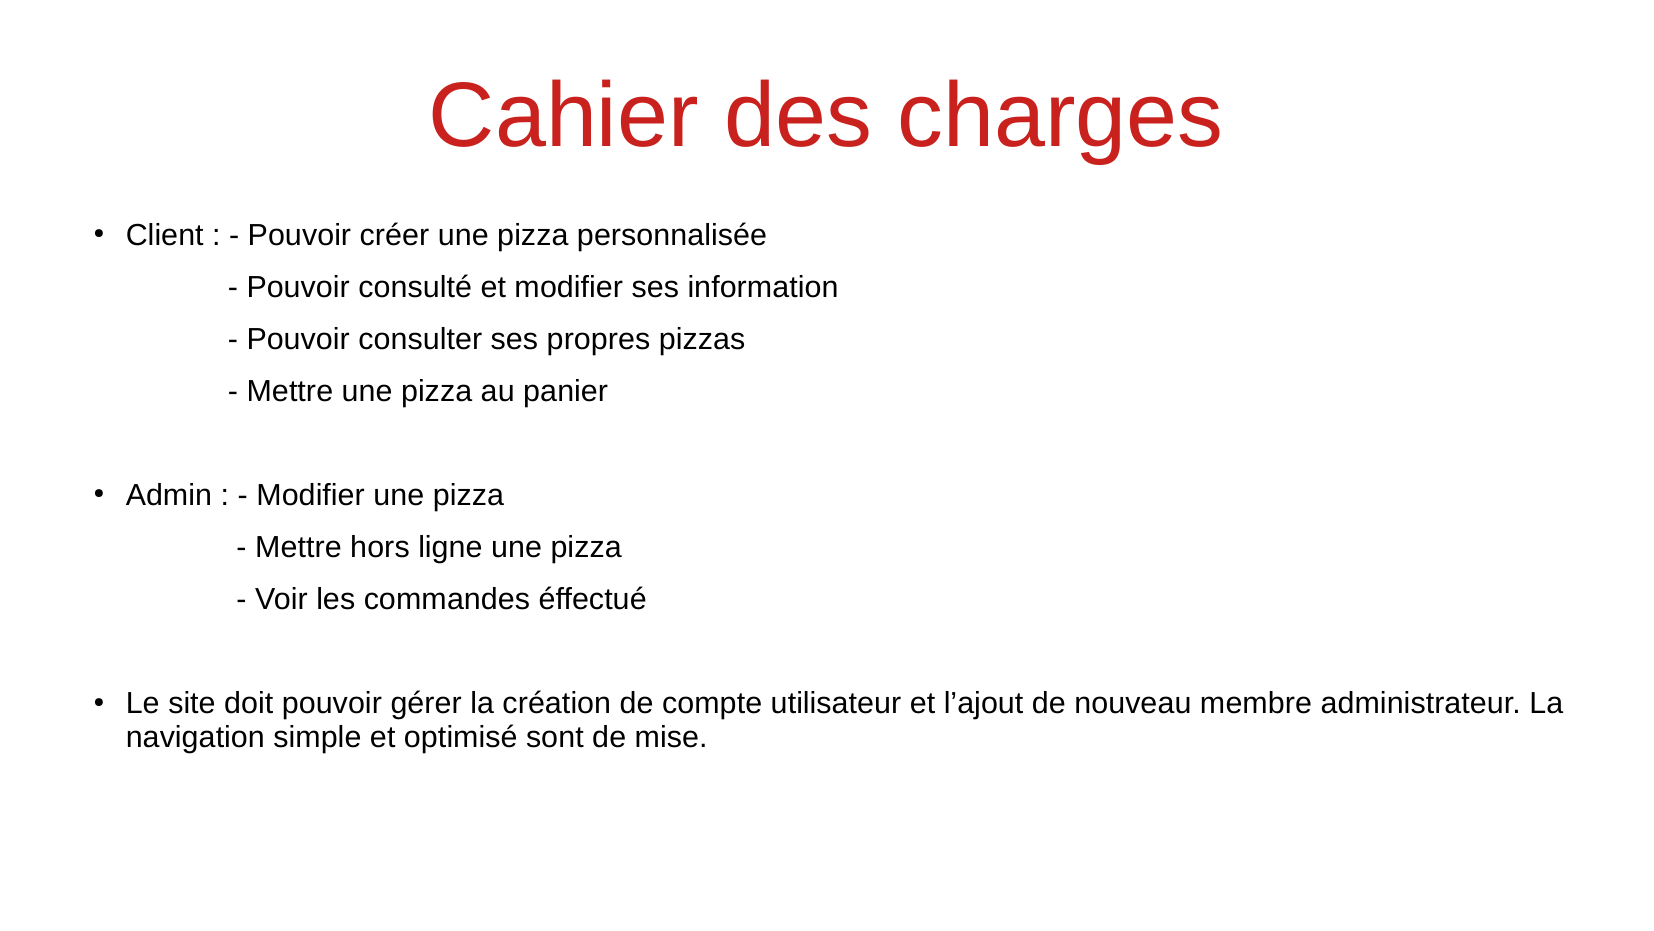

# Cahier des charges
Client : - Pouvoir créer une pizza personnalisée
 - Pouvoir consulté et modifier ses information
 - Pouvoir consulter ses propres pizzas
 - Mettre une pizza au panier
Admin : - Modifier une pizza
 - Mettre hors ligne une pizza
 - Voir les commandes éffectué
Le site doit pouvoir gérer la création de compte utilisateur et l’ajout de nouveau membre administrateur. La navigation simple et optimisé sont de mise.